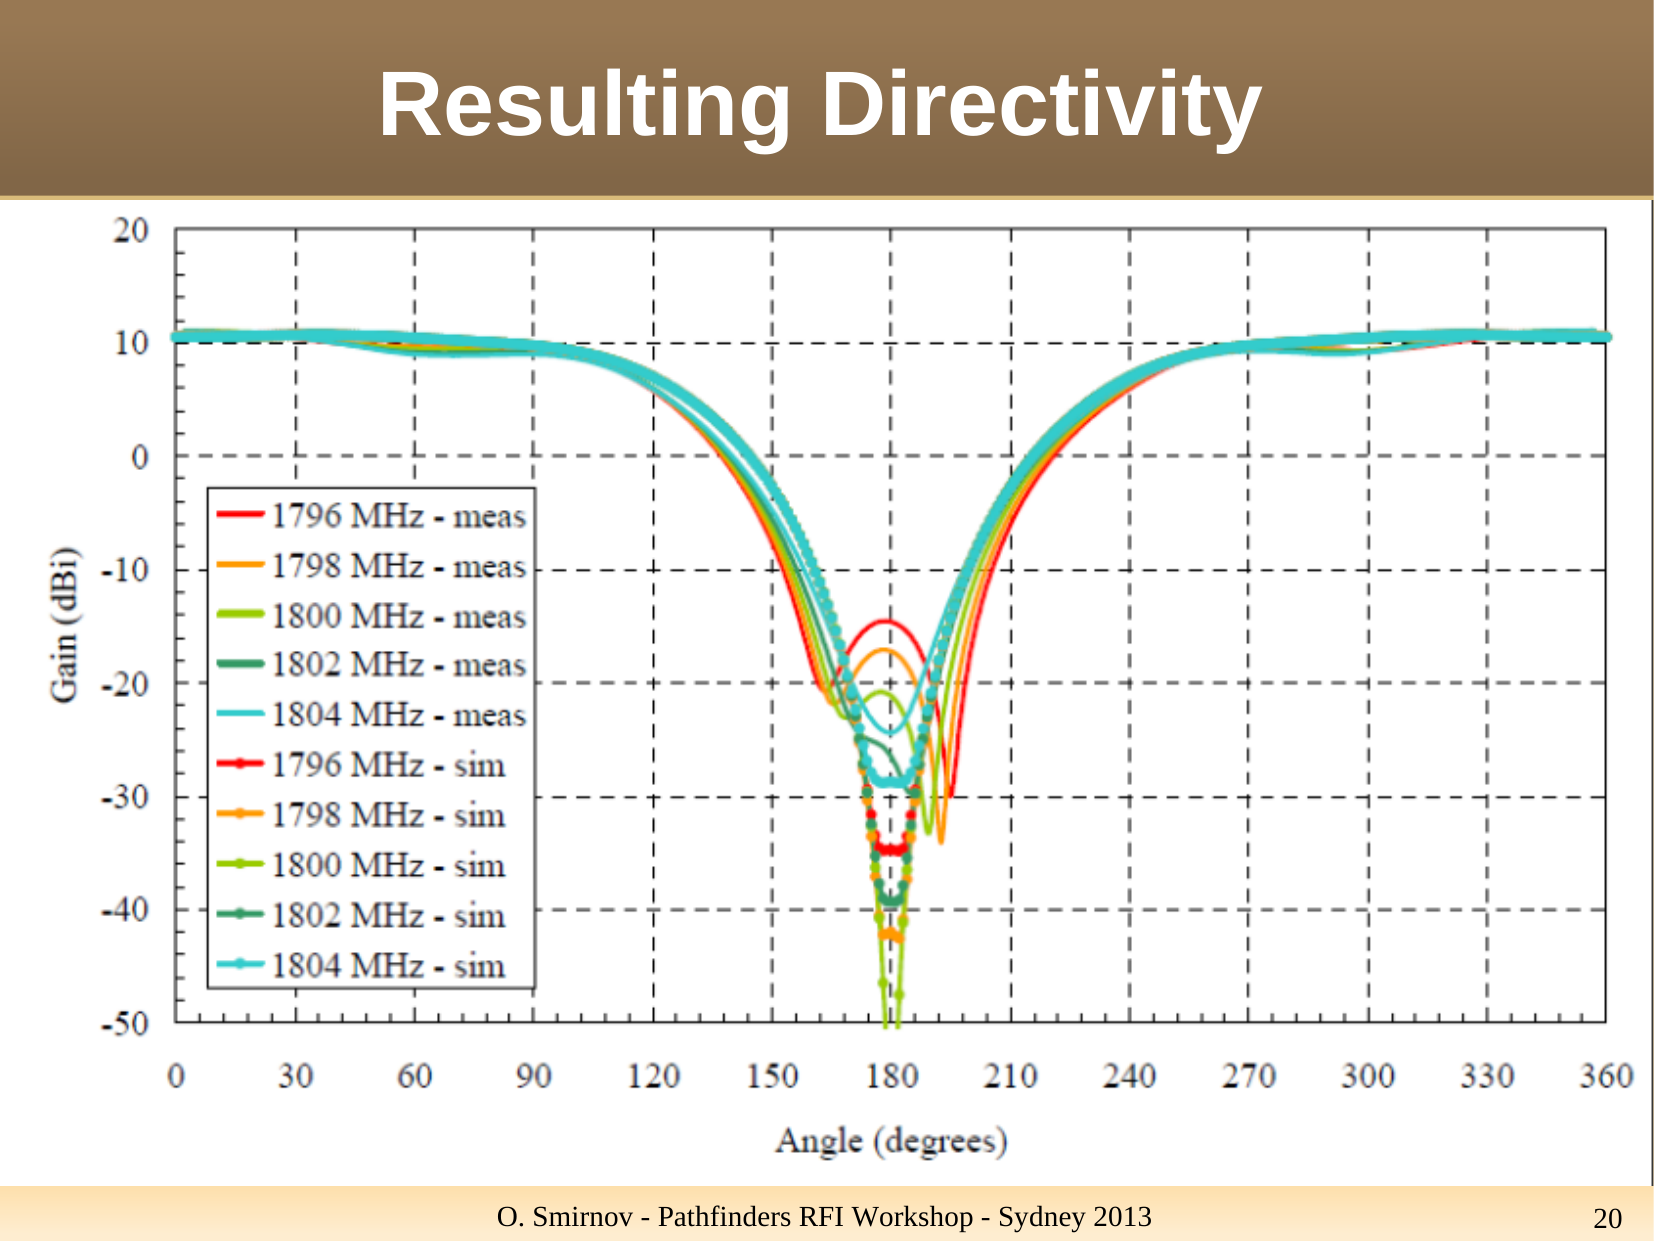

# Resulting Directivity
O. Smirnov - Pathfinders RFI Workshop - Sydney 2013
20